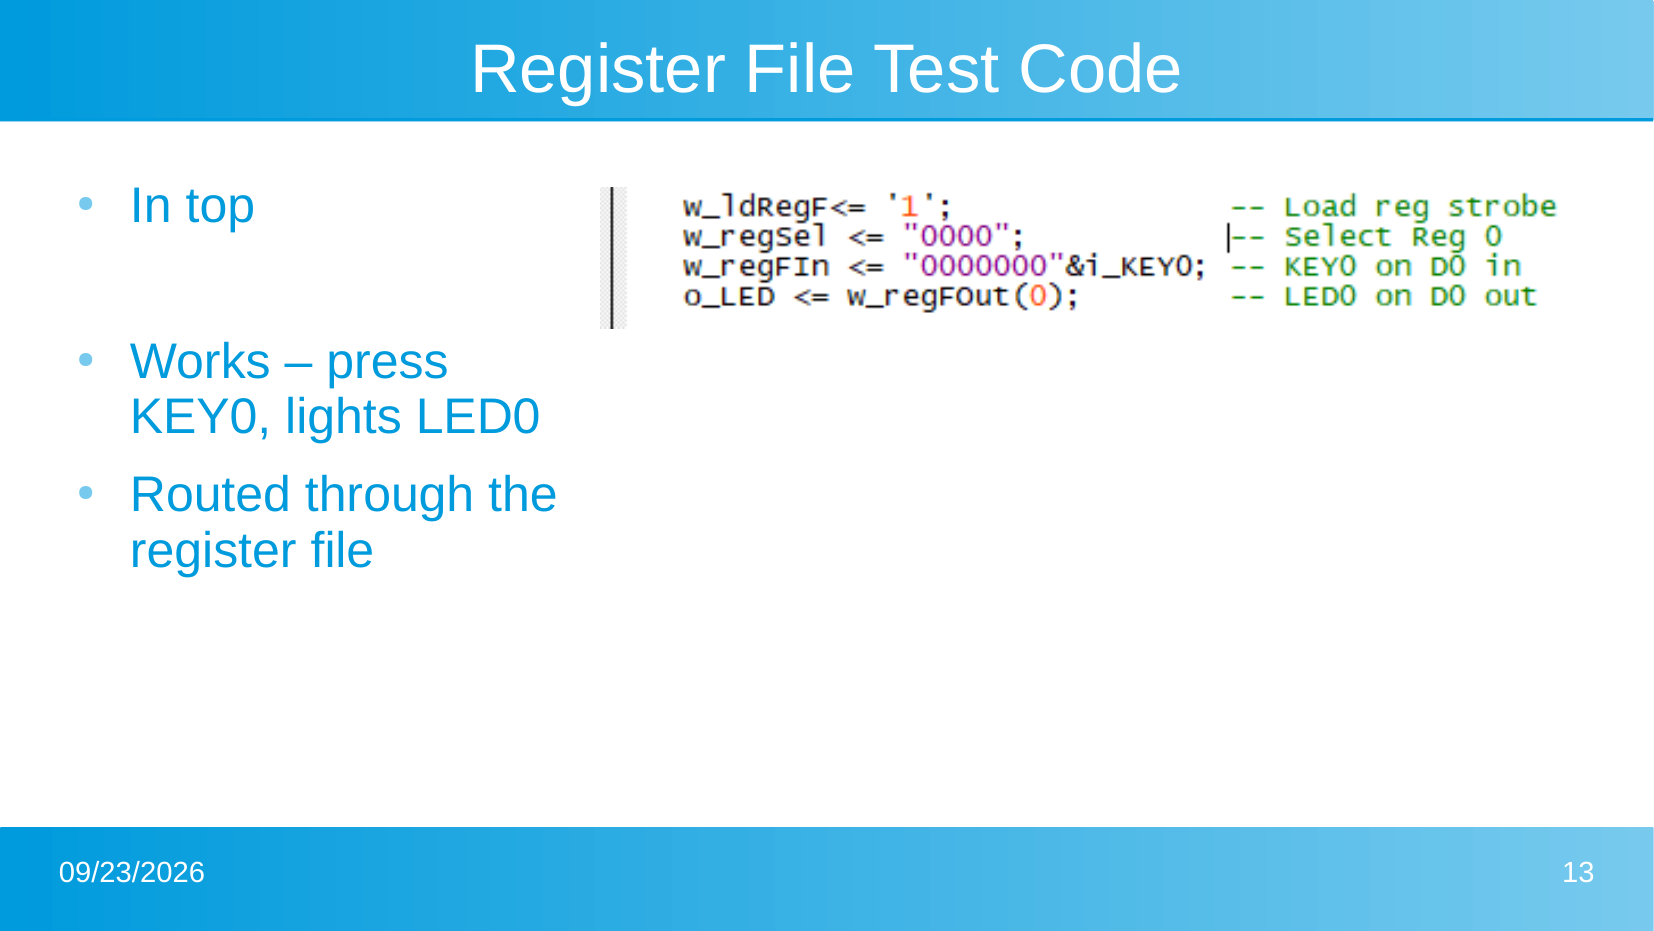

# Register File Test Code
In top
Works – press KEY0, lights LED0
Routed through the register file
13